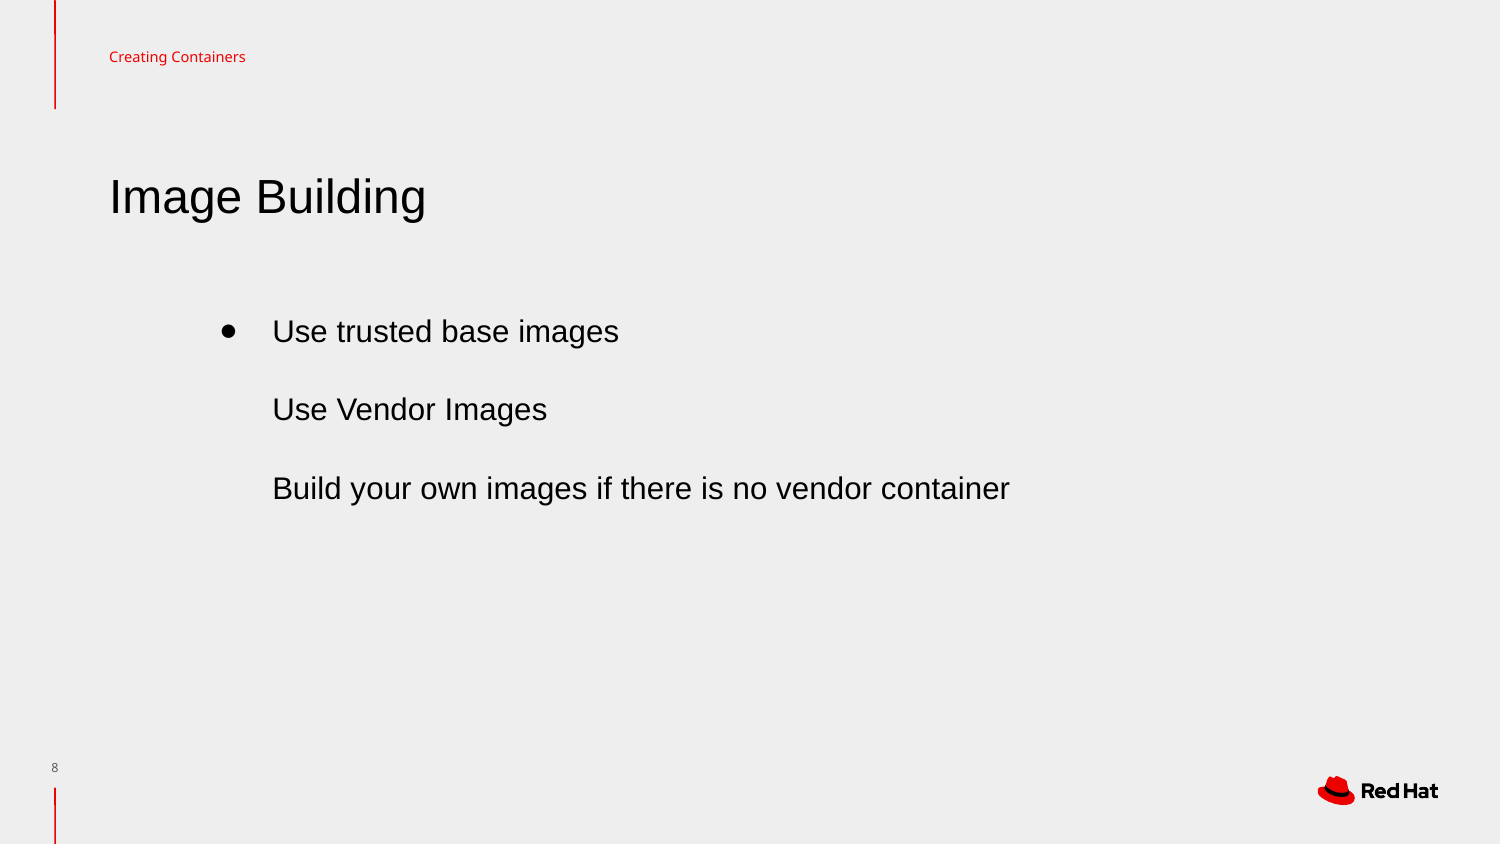

# Creating Containers
Image Building
Use trusted base images
Use Vendor Images
Build your own images if there is no vendor container